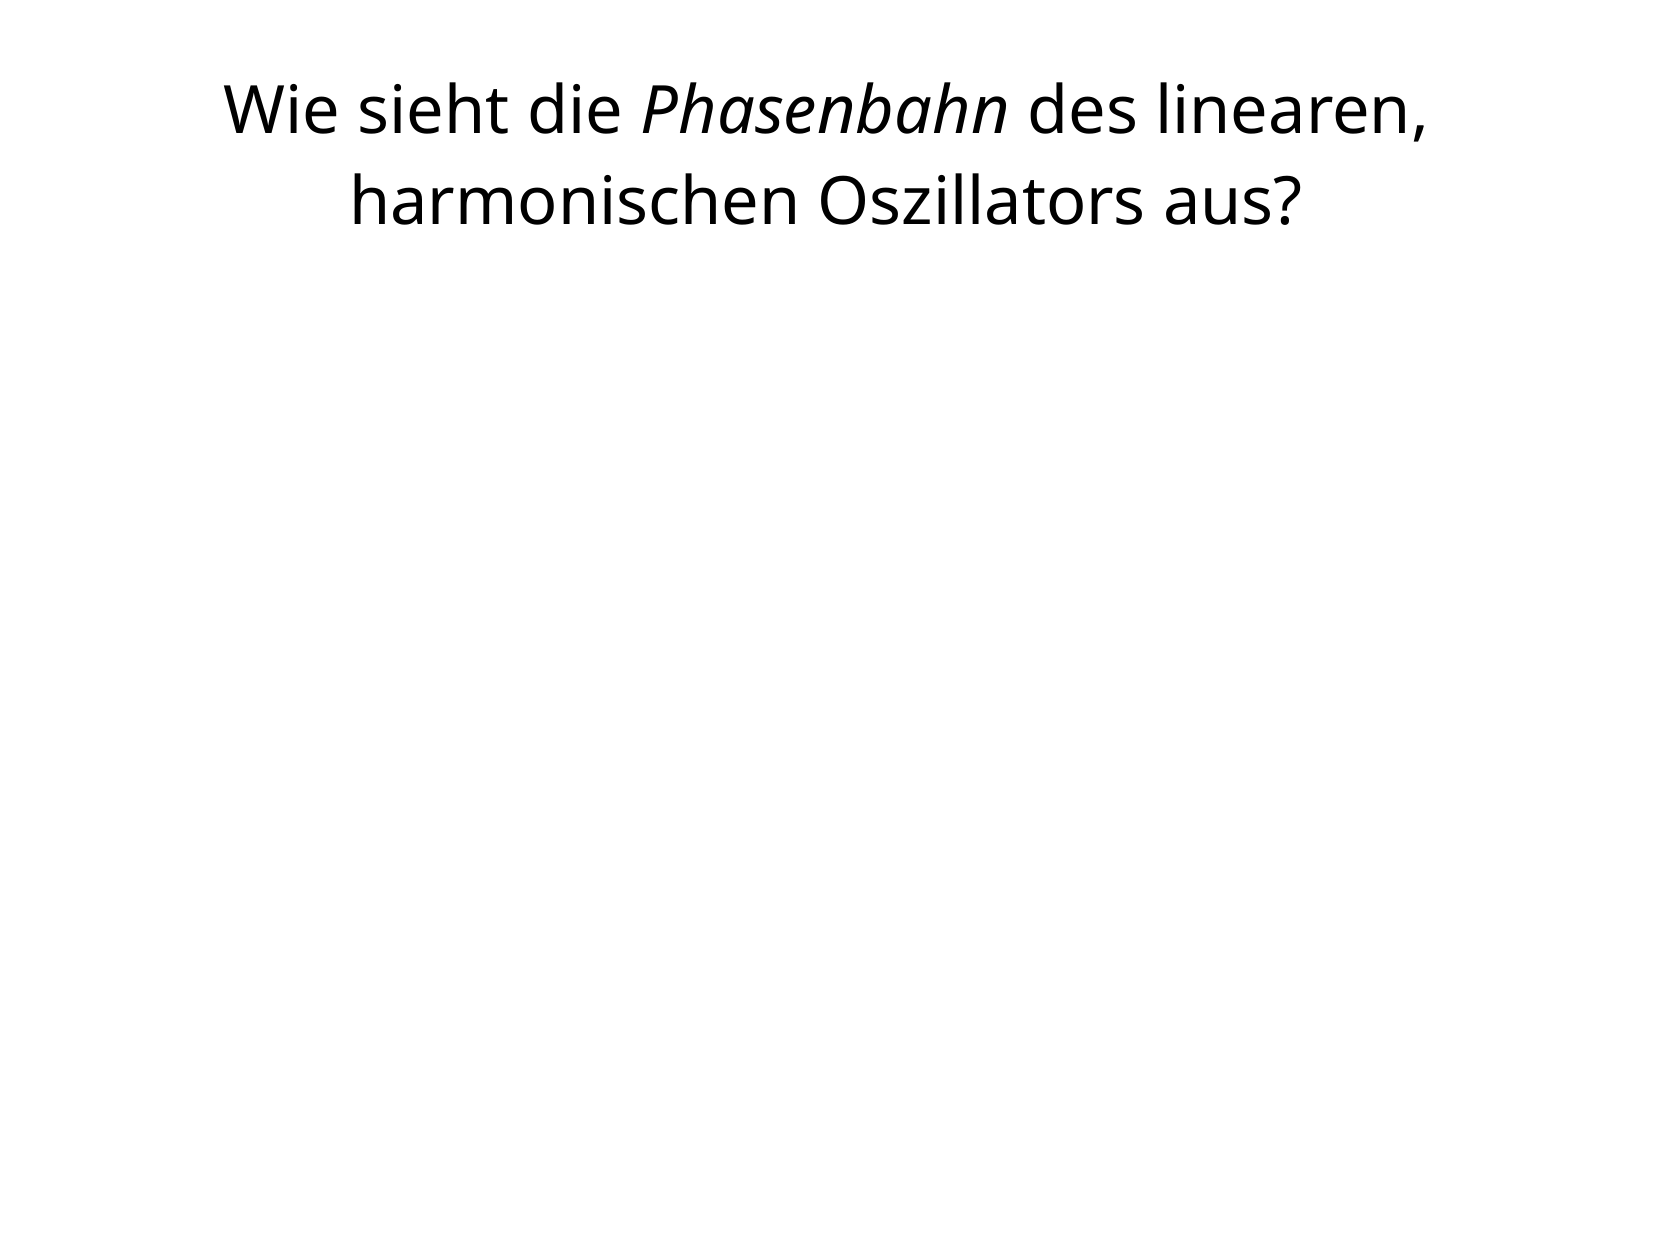

# Wie sieht die Phasenbahn des linearen, harmonischen Oszillators aus?